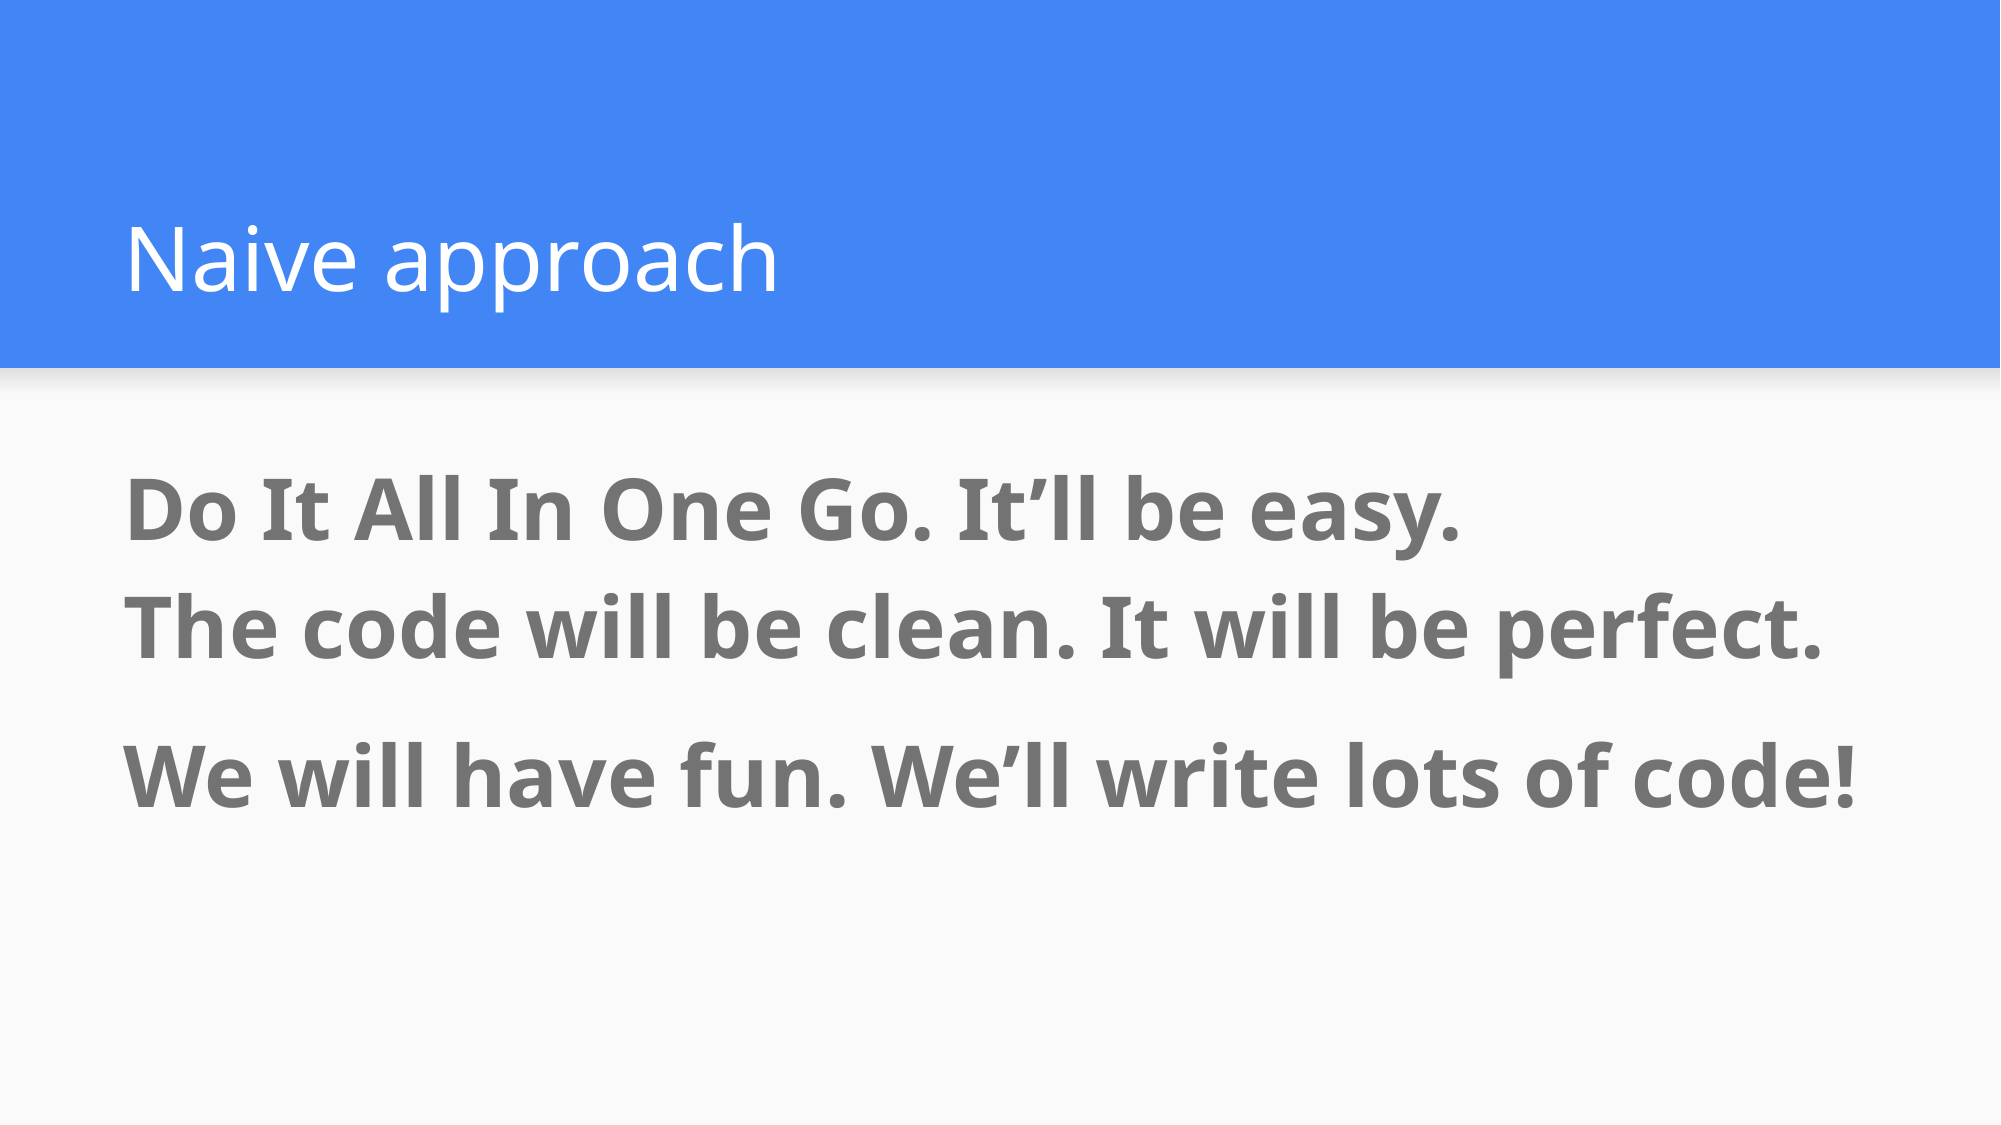

# Naive approach
Do It All In One Go. It’ll be easy.
The code will be clean. It will be perfect.
We will have fun. We’ll write lots of code!